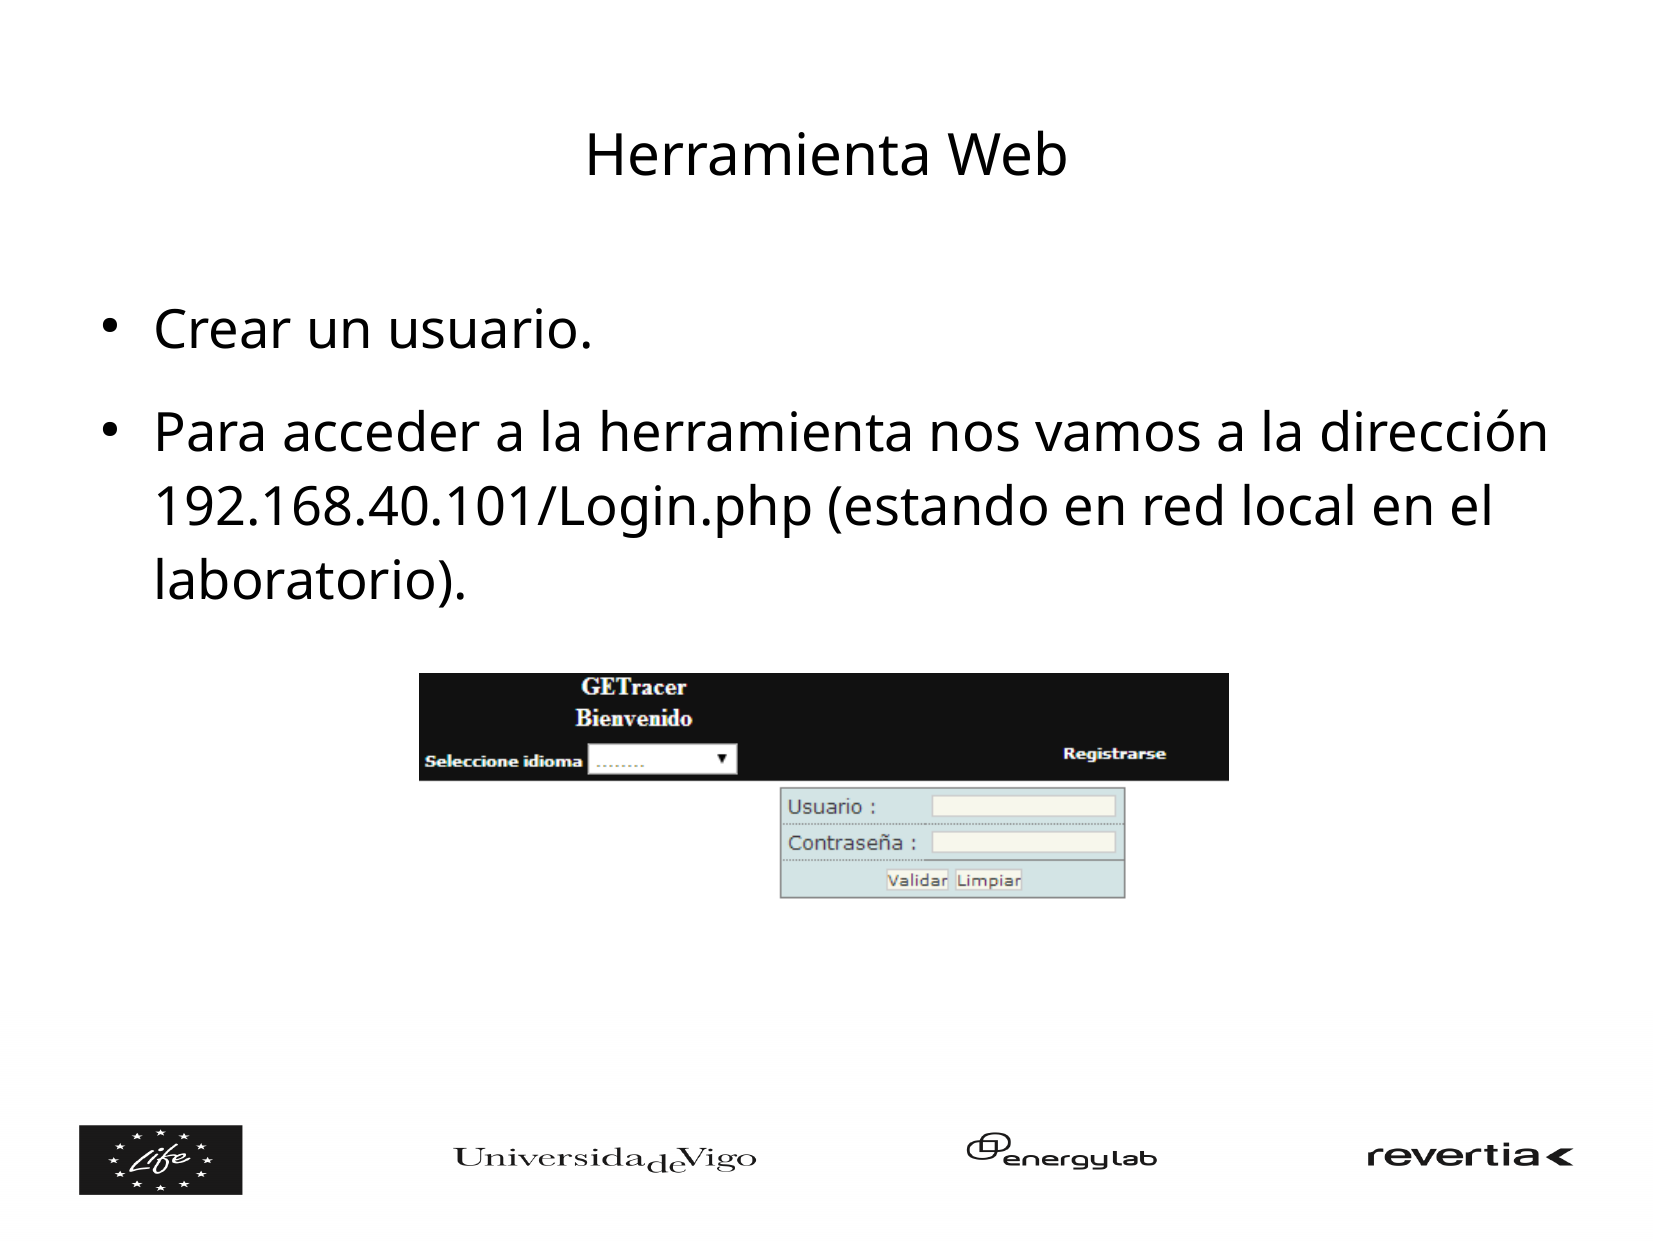

# Herramienta Web
Crear un usuario.
Para acceder a la herramienta nos vamos a la dirección 192.168.40.101/Login.php (estando en red local en el laboratorio).